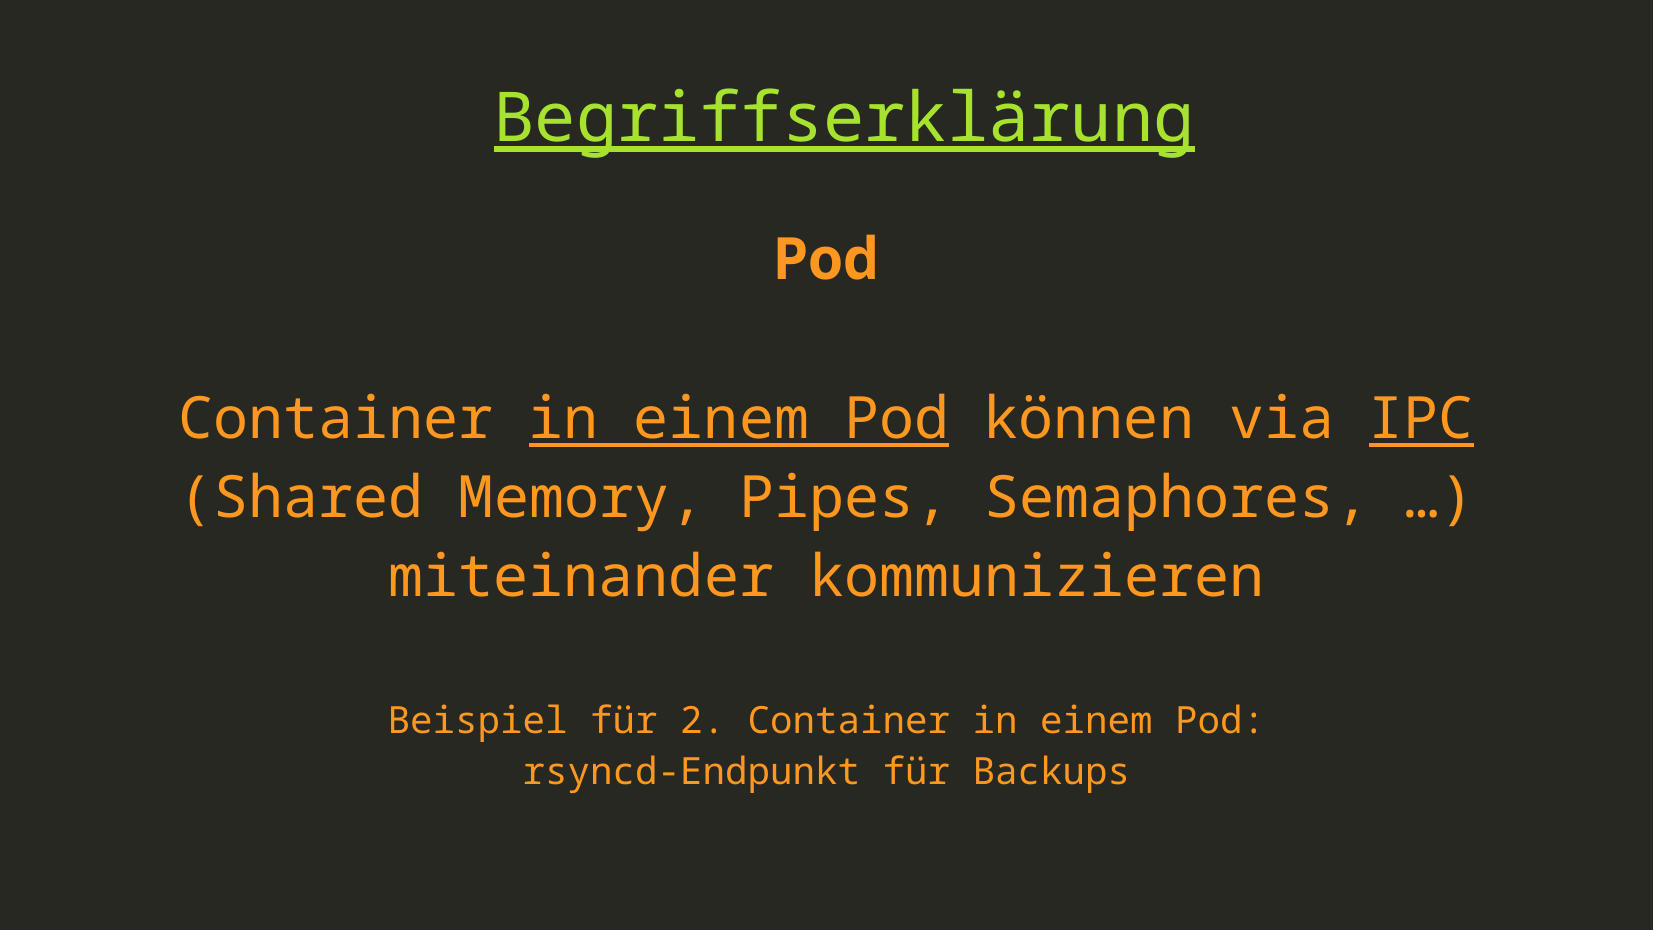

# Begriffserklärung
Pod
Container in einem Pod können via IPC (Shared Memory, Pipes, Semaphores, …) miteinander kommunizieren
Beispiel für 2. Container in einem Pod:
rsyncd-Endpunkt für Backups